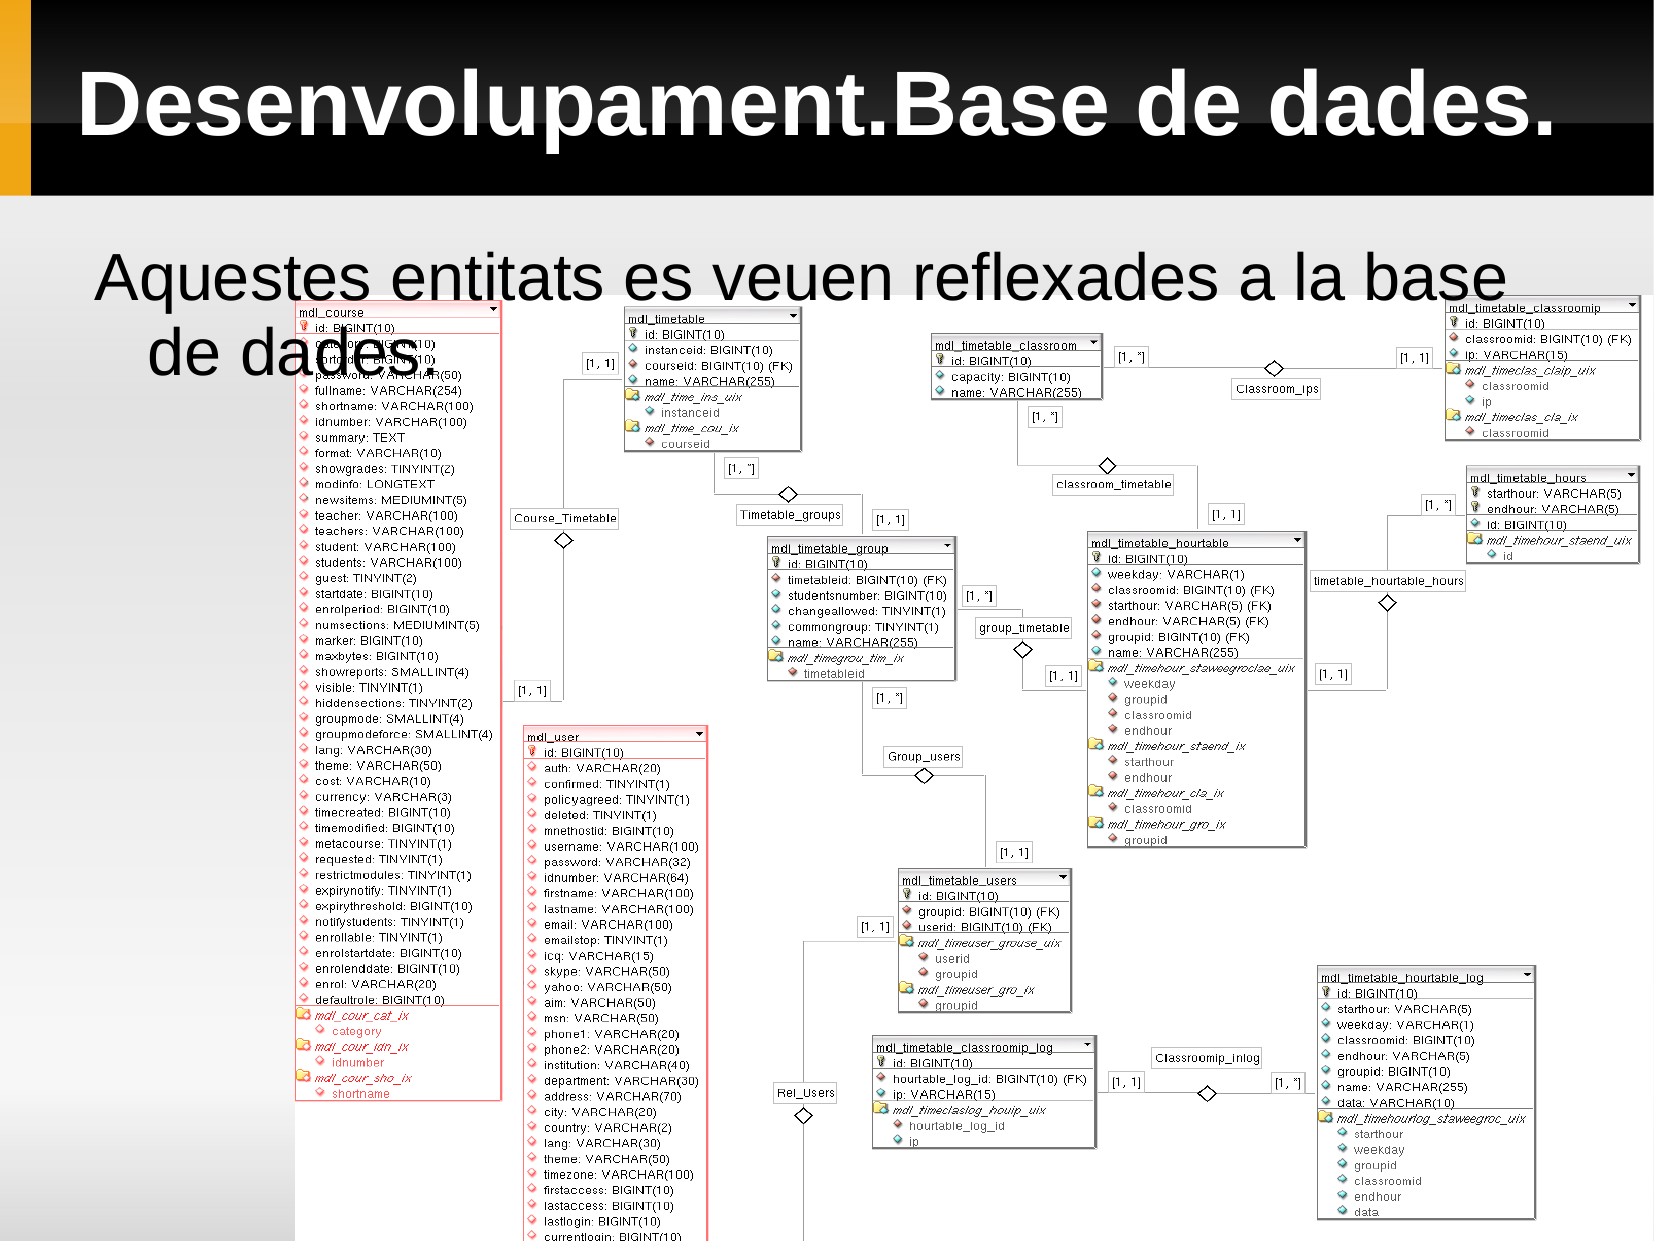

Desenvolupament.Base de dades.
# Aquestes entitats es veuen reflexades a la base de dades.